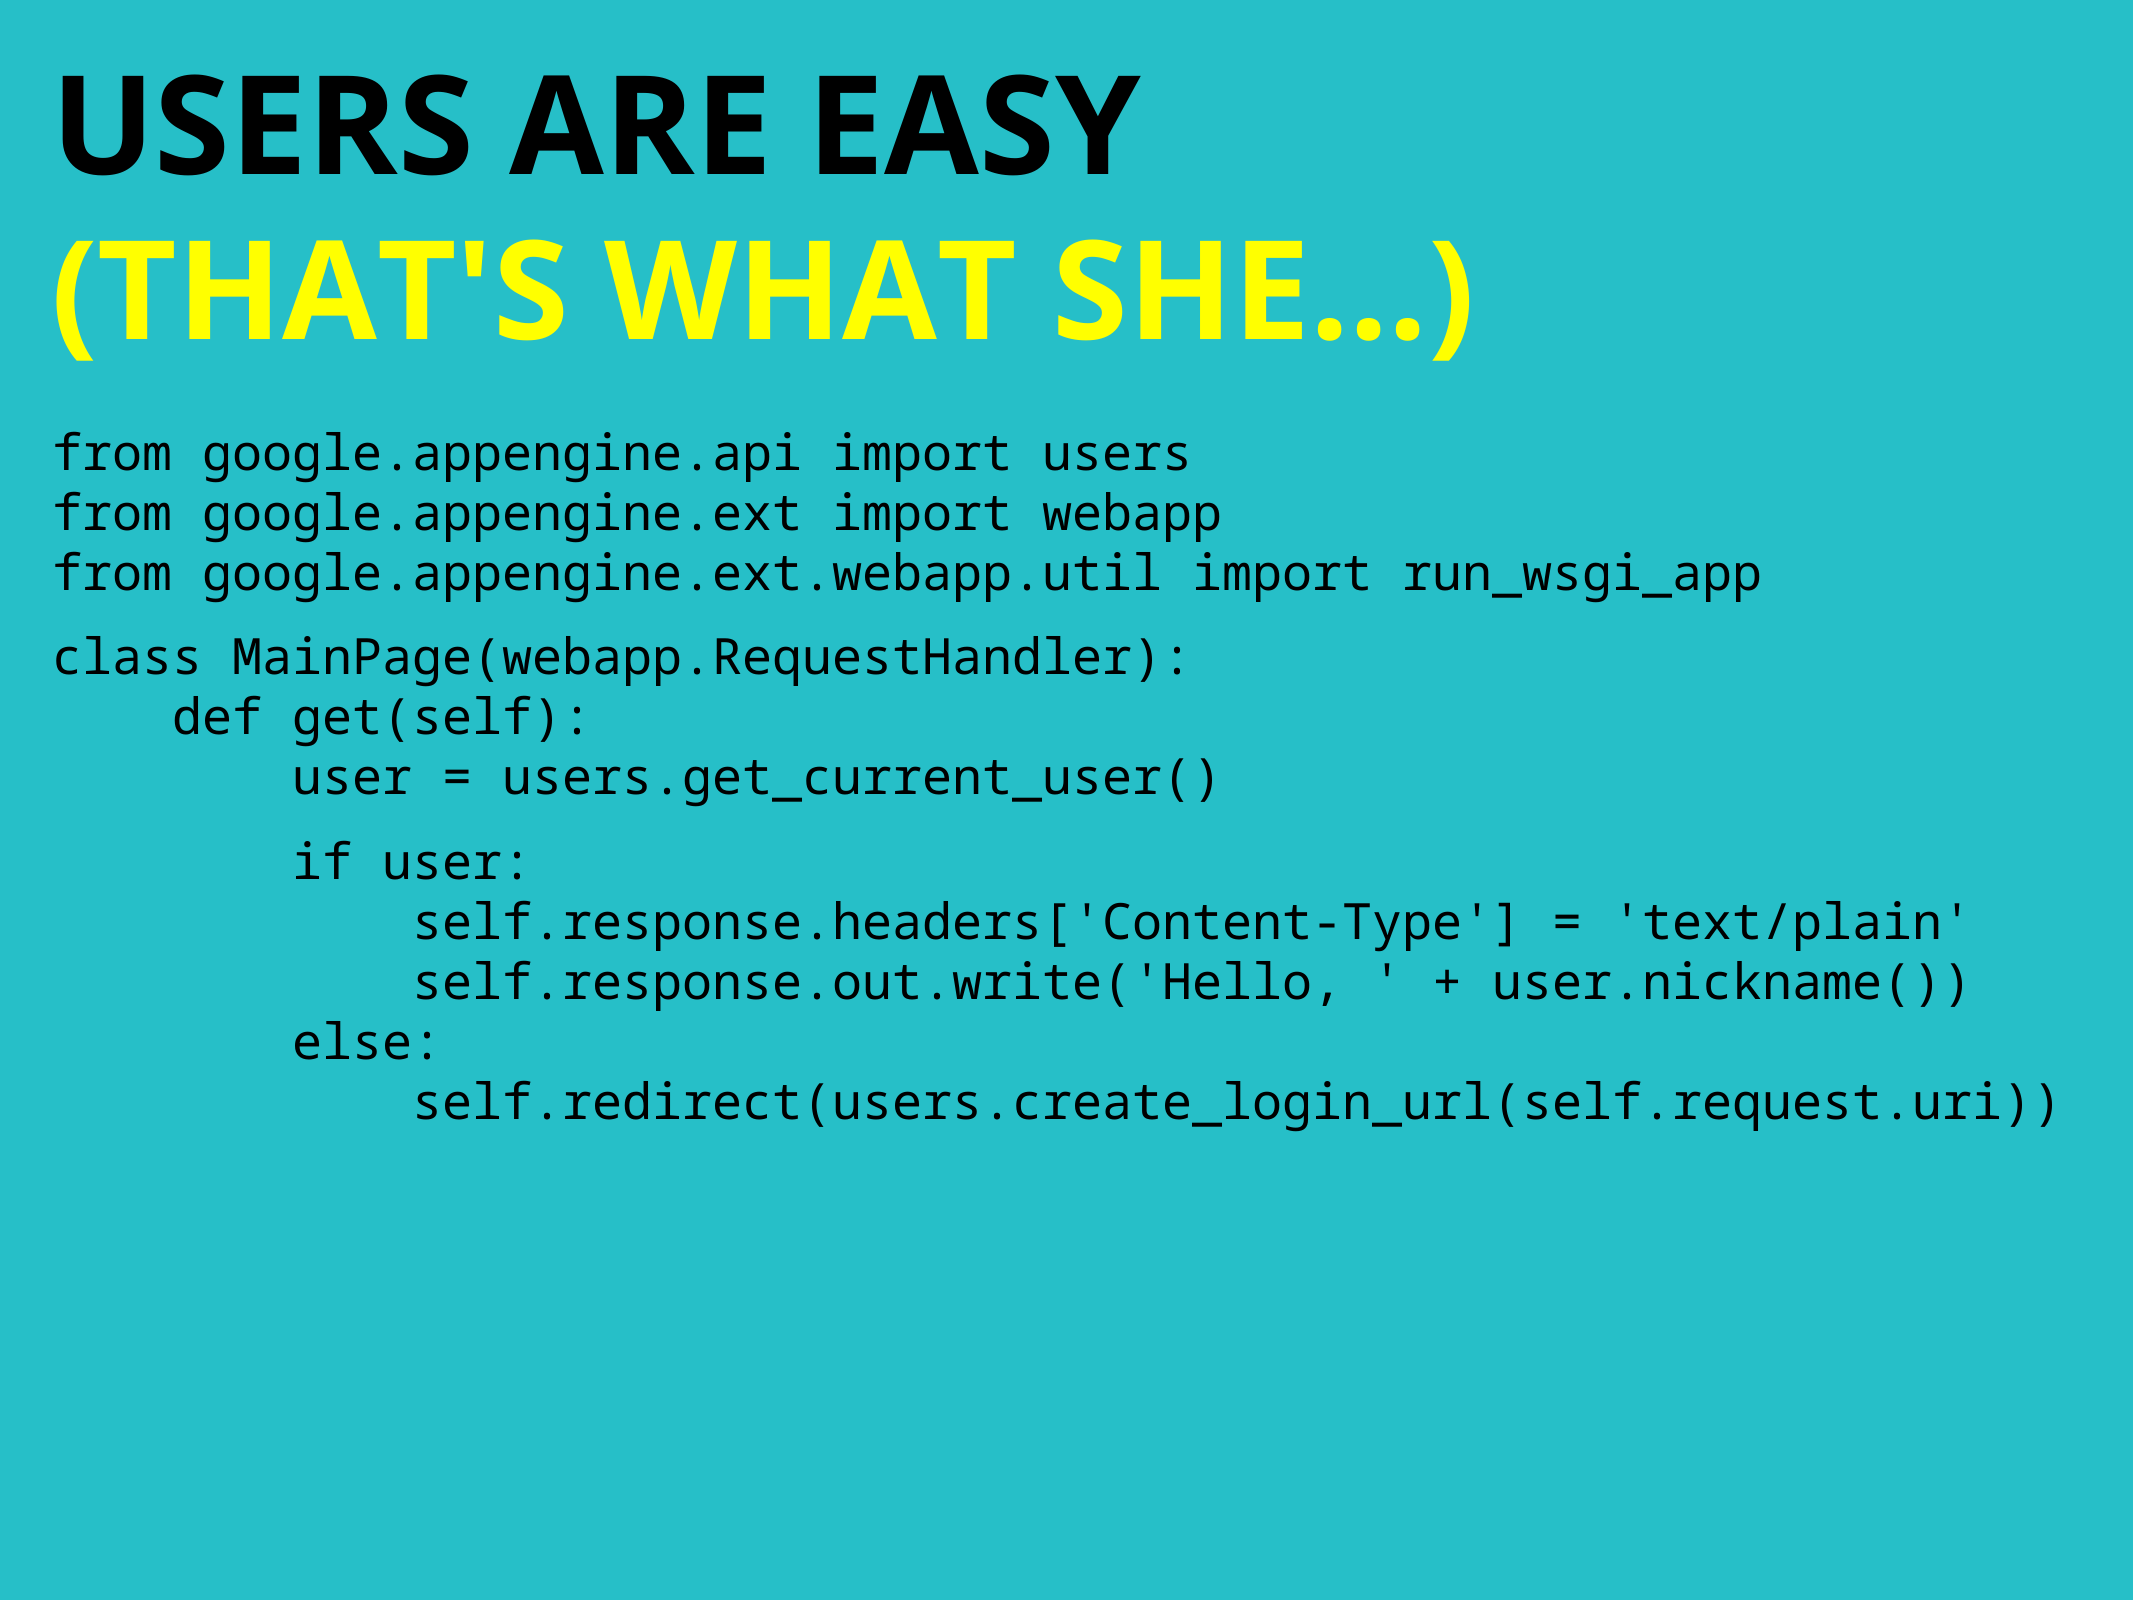

USERS ARE EASY
(THAT'S WHAT SHE...)
from google.appengine.api import users
from google.appengine.ext import webapp
from google.appengine.ext.webapp.util import run_wsgi_app
class MainPage(webapp.RequestHandler):
    def get(self):
        user = users.get_current_user()
        if user:
            self.response.headers['Content-Type'] = 'text/plain'
            self.response.out.write('Hello, ' + user.nickname())
        else:
            self.redirect(users.create_login_url(self.request.uri))